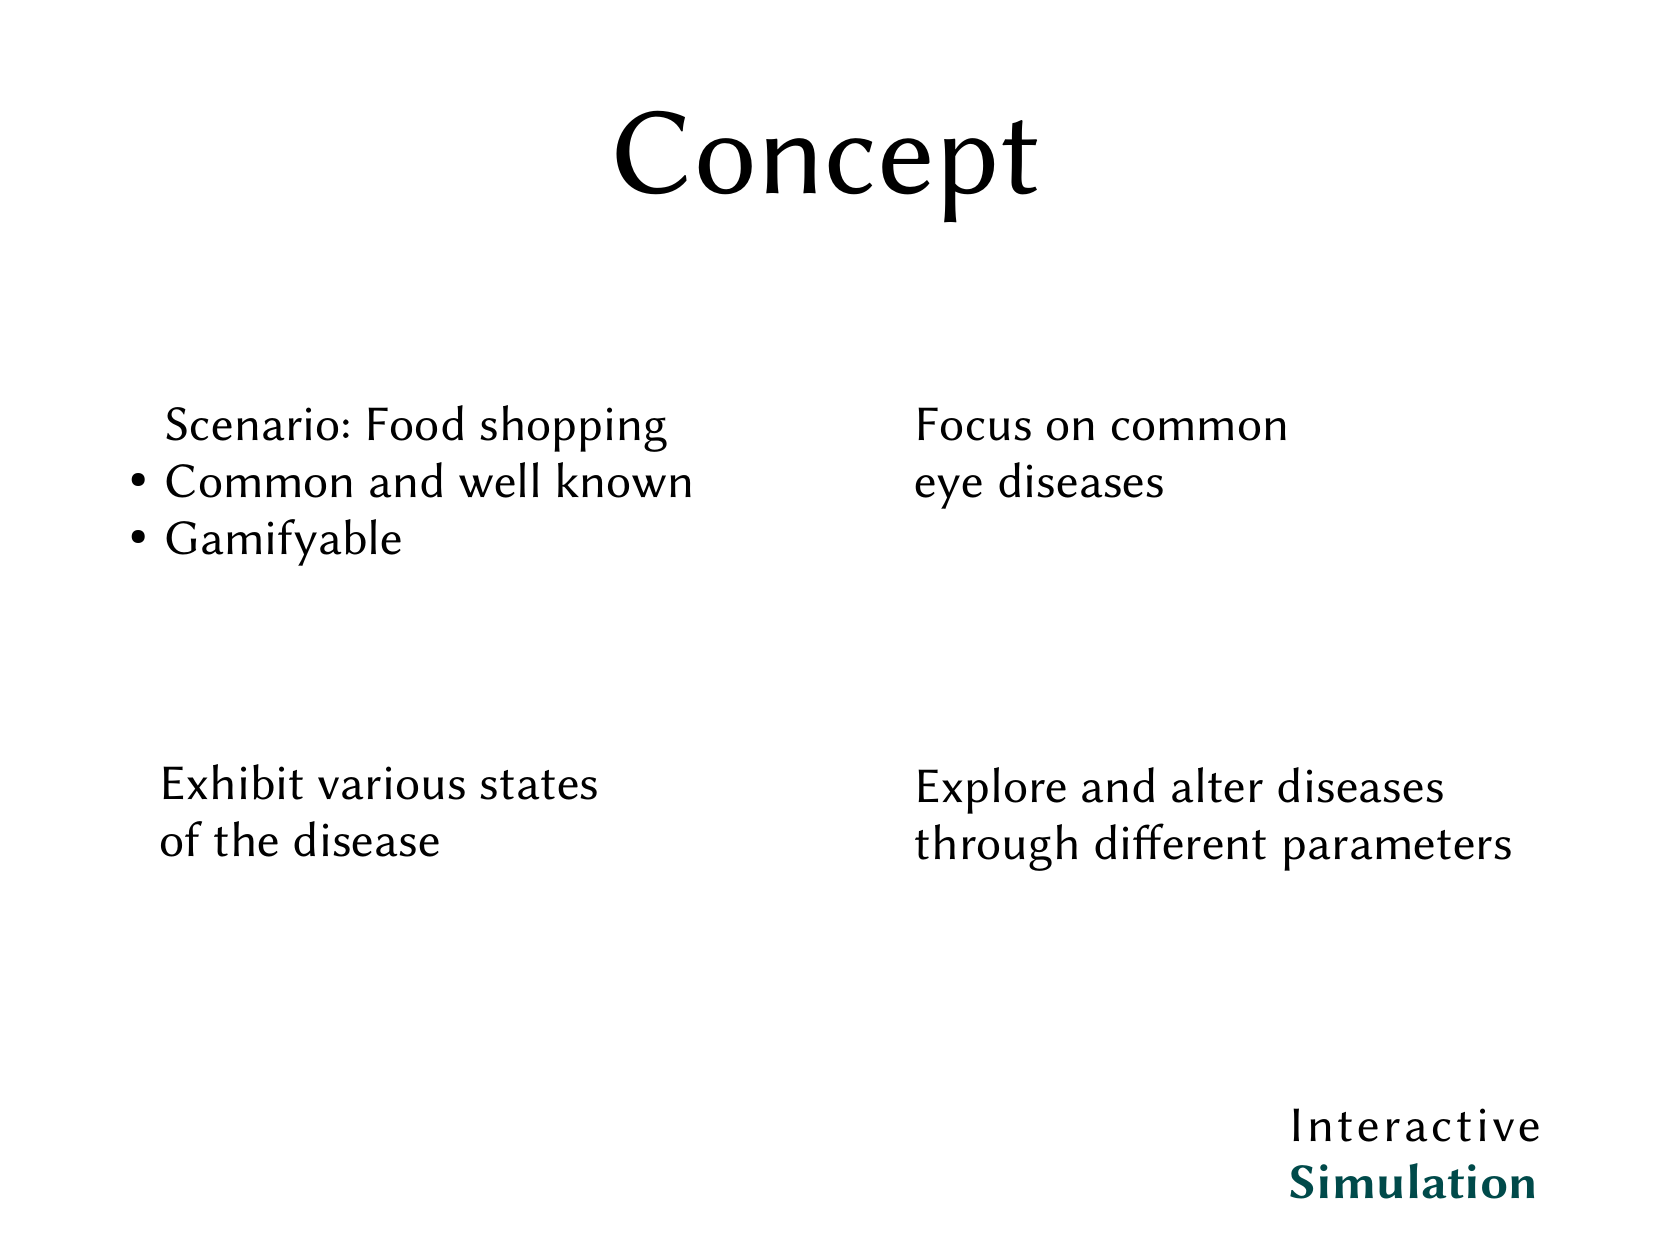

# Concept
Scenario: Food shopping
Common and well known
Gamifyable
Focus on common
eye diseases
Exhibit various states
of the disease
Explore and alter diseases
through different parameters